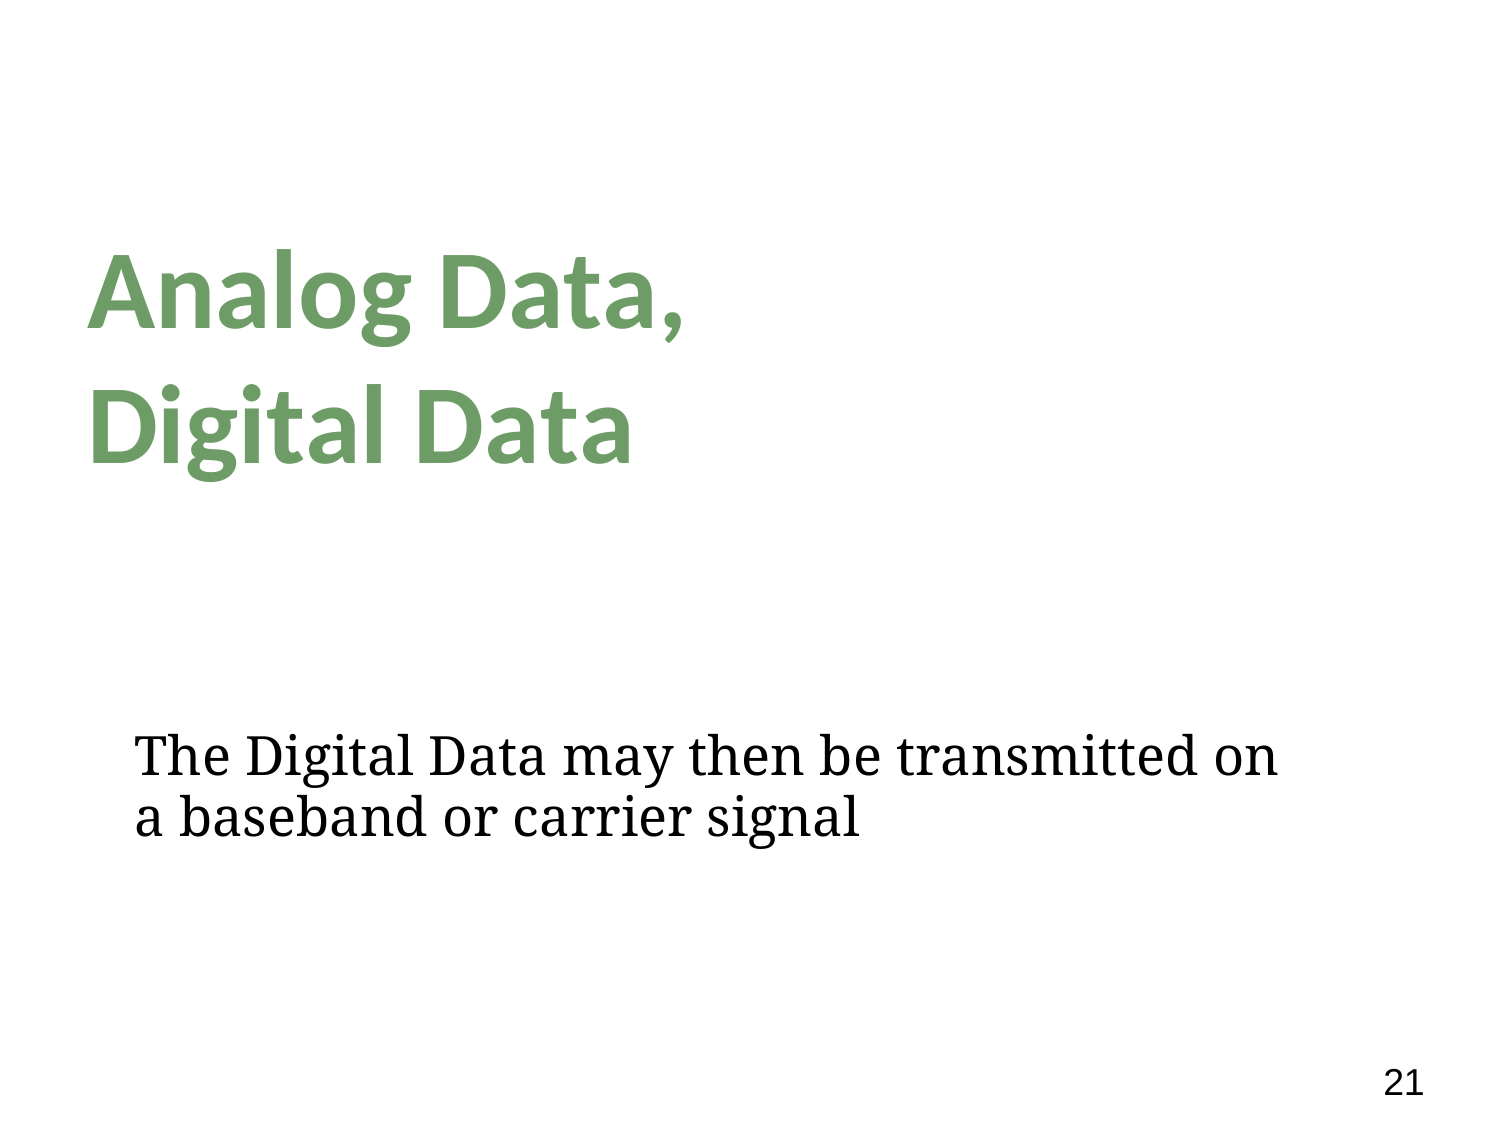

Analog Data,
Digital Data
The Digital Data may then be transmitted on a baseband or carrier signal